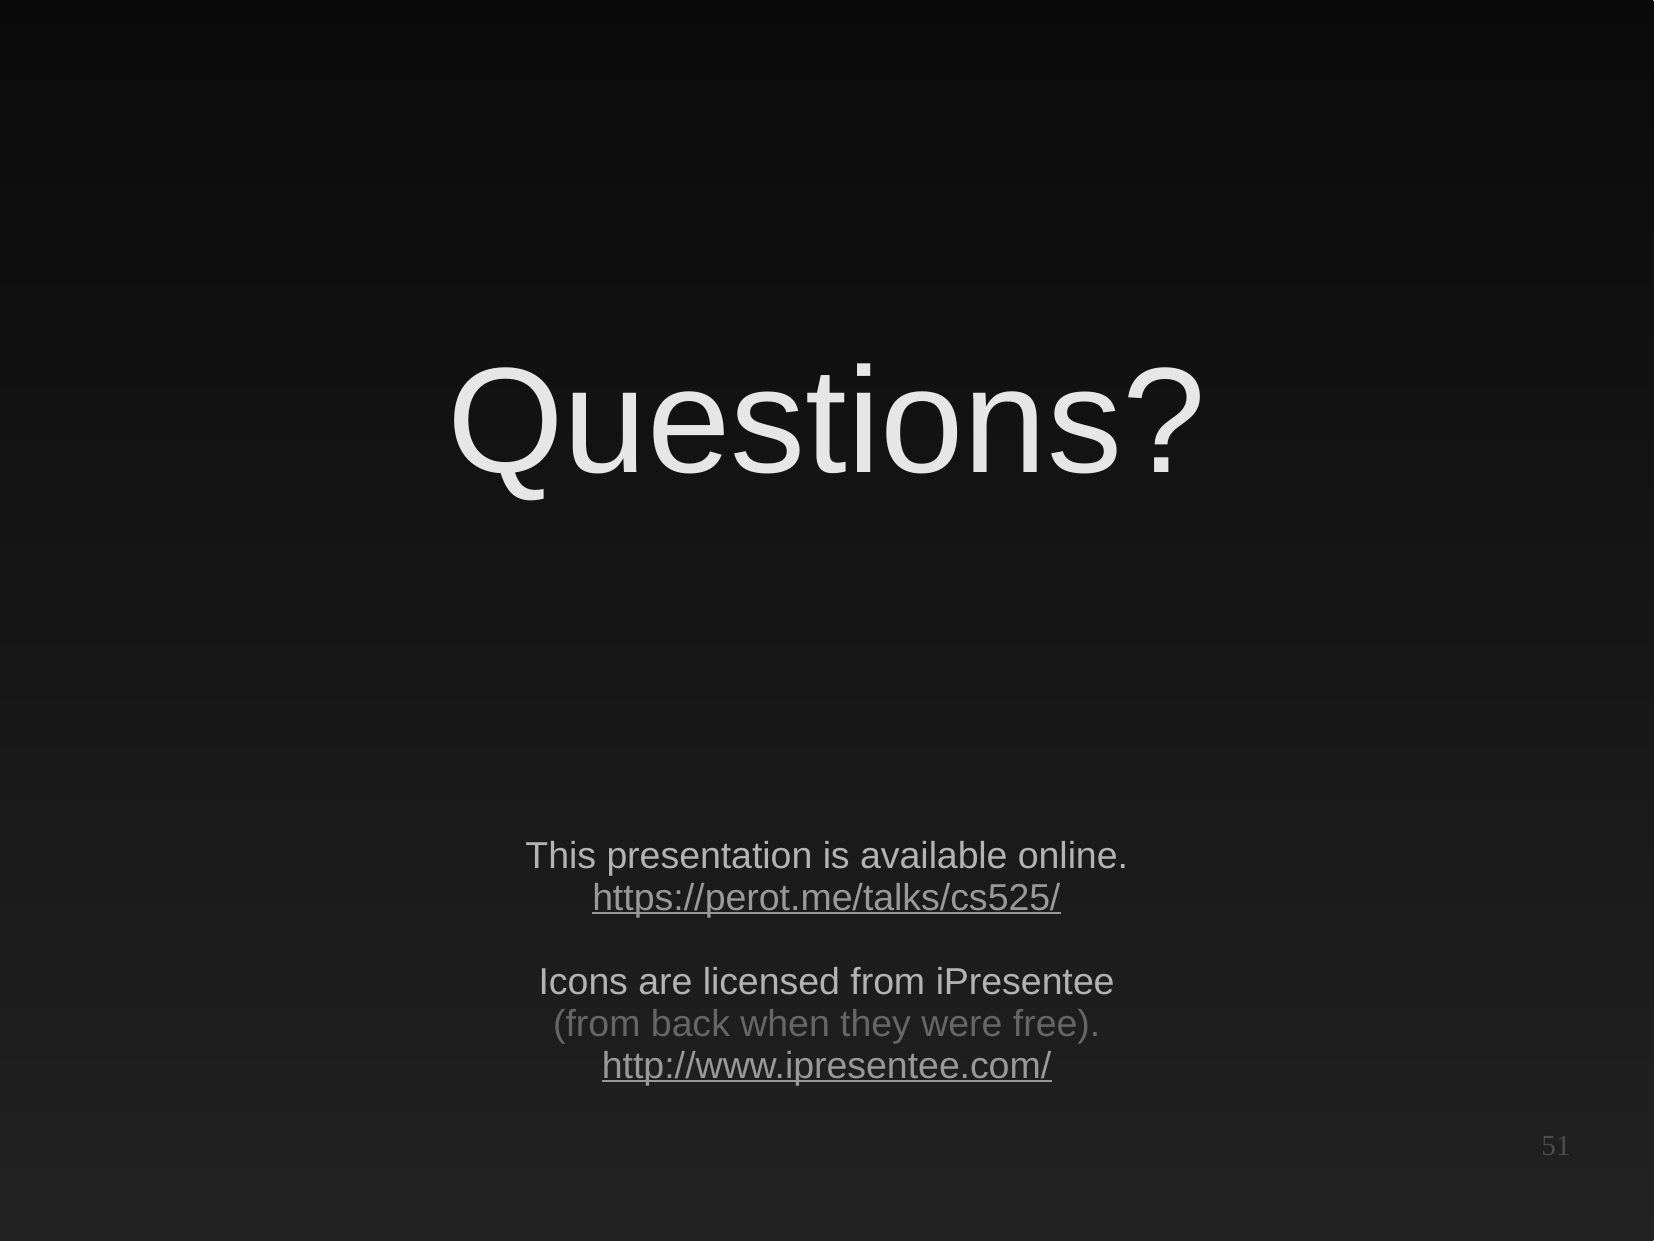

# Questions?
This presentation is available online.
https://perot.me/talks/cs525/
Icons are licensed from iPresentee
(from back when they were free).
http://www.ipresentee.com/
51